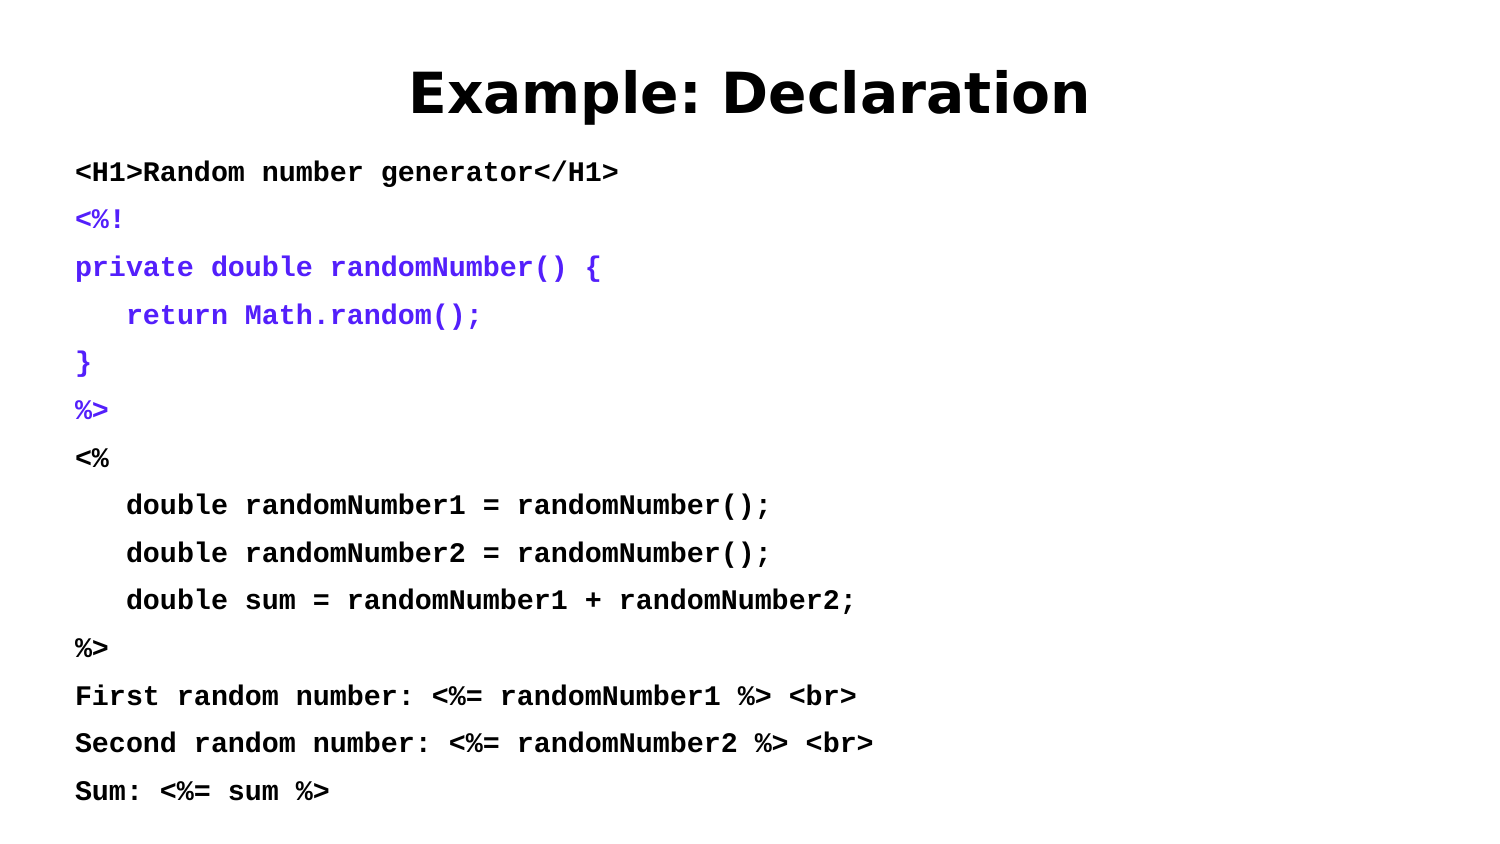

# Example: Declaration
<H1>Random number generator</H1>
<%!
private double randomNumber() {
 return Math.random();
}
%>
<%
 double randomNumber1 = randomNumber();
 double randomNumber2 = randomNumber();
 double sum = randomNumber1 + randomNumber2;
%>
First random number: <%= randomNumber1 %> <br>
Second random number: <%= randomNumber2 %> <br>
Sum: <%= sum %>